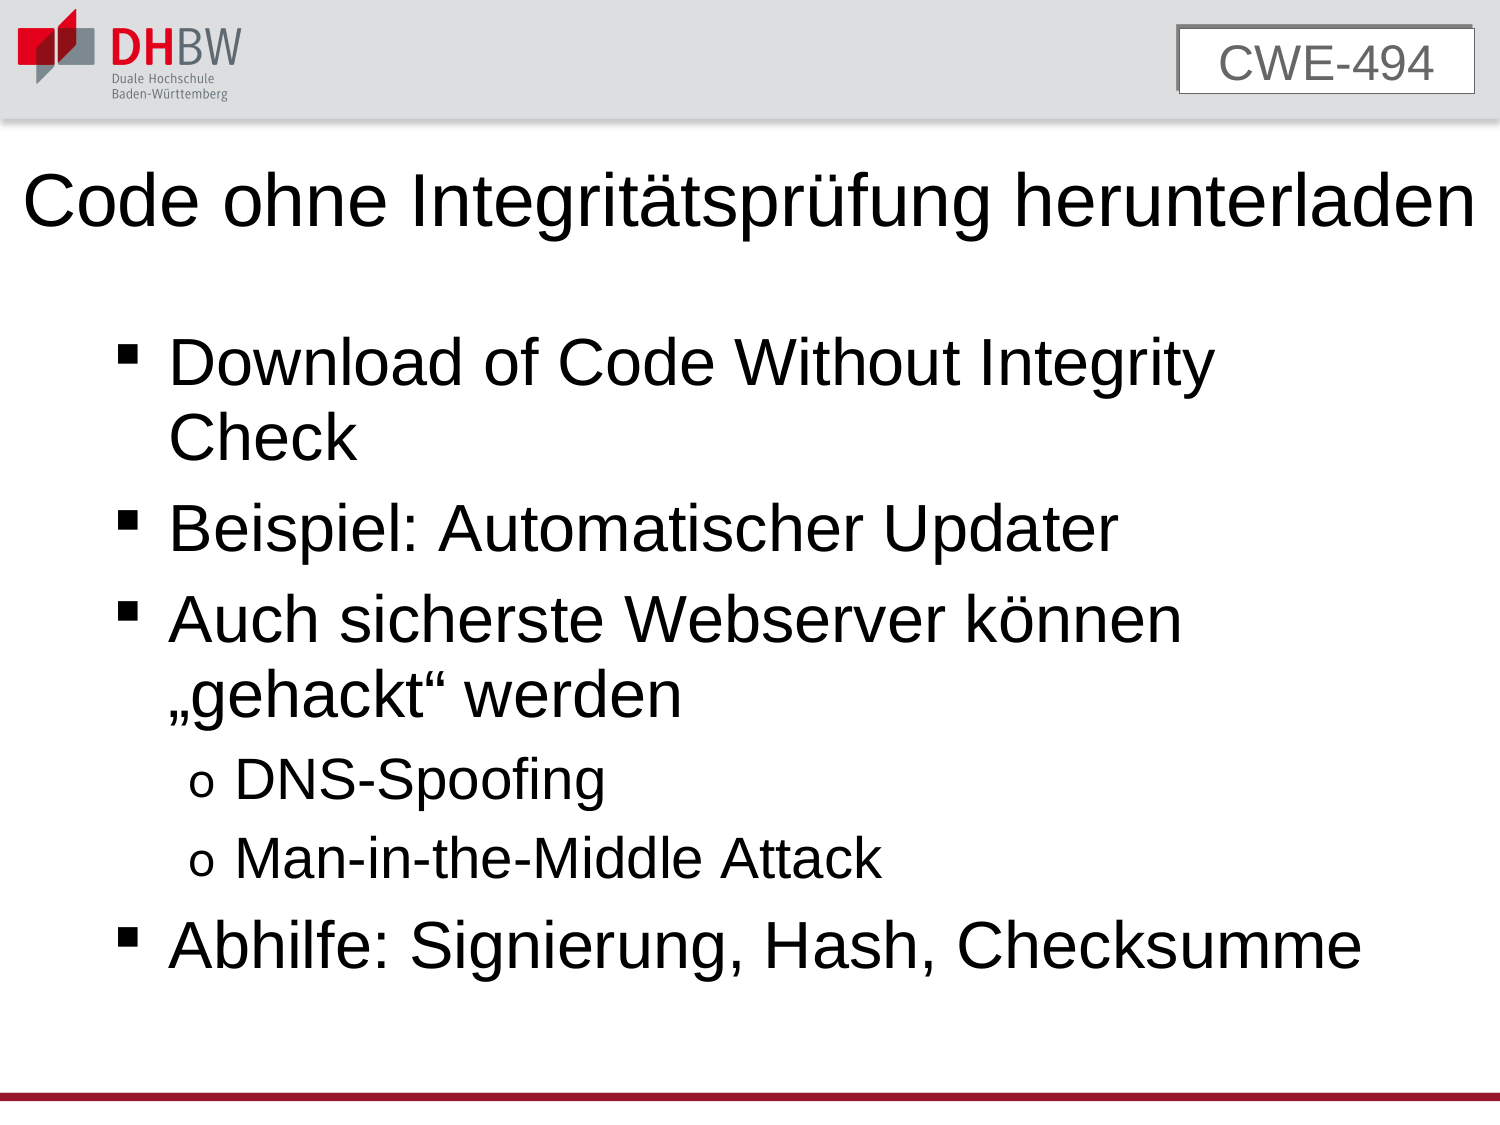

CWE-494
# Code ohne Integritätsprüfung herunterladen
Download of Code Without Integrity Check
Beispiel: Automatischer Updater
Auch sicherste Webserver können „gehackt“ werden
DNS-Spoofing
Man-in-the-Middle Attack
Abhilfe: Signierung, Hash, Checksumme